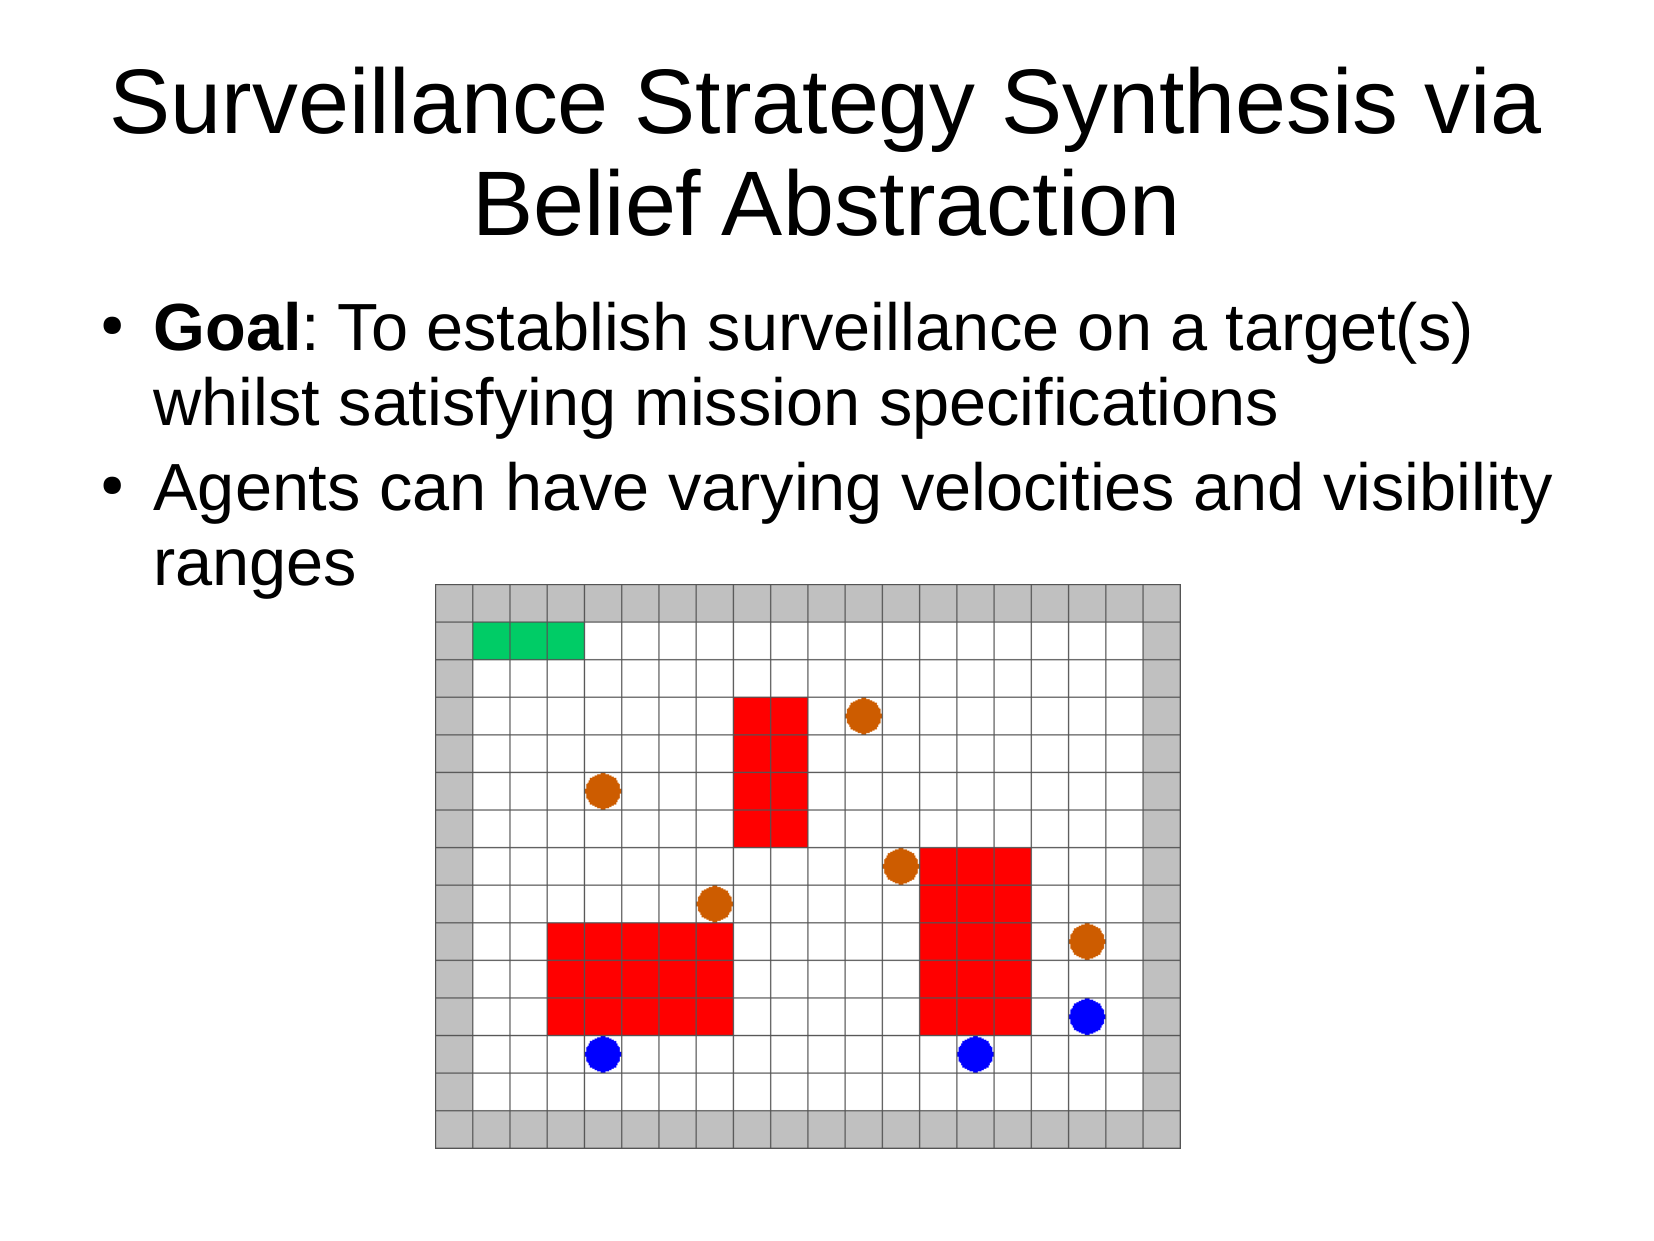

# Surveillance Strategy Synthesis via Belief Abstraction
Goal: To establish surveillance on a target(s) whilst satisfying mission specifications
Agents can have varying velocities and visibility ranges